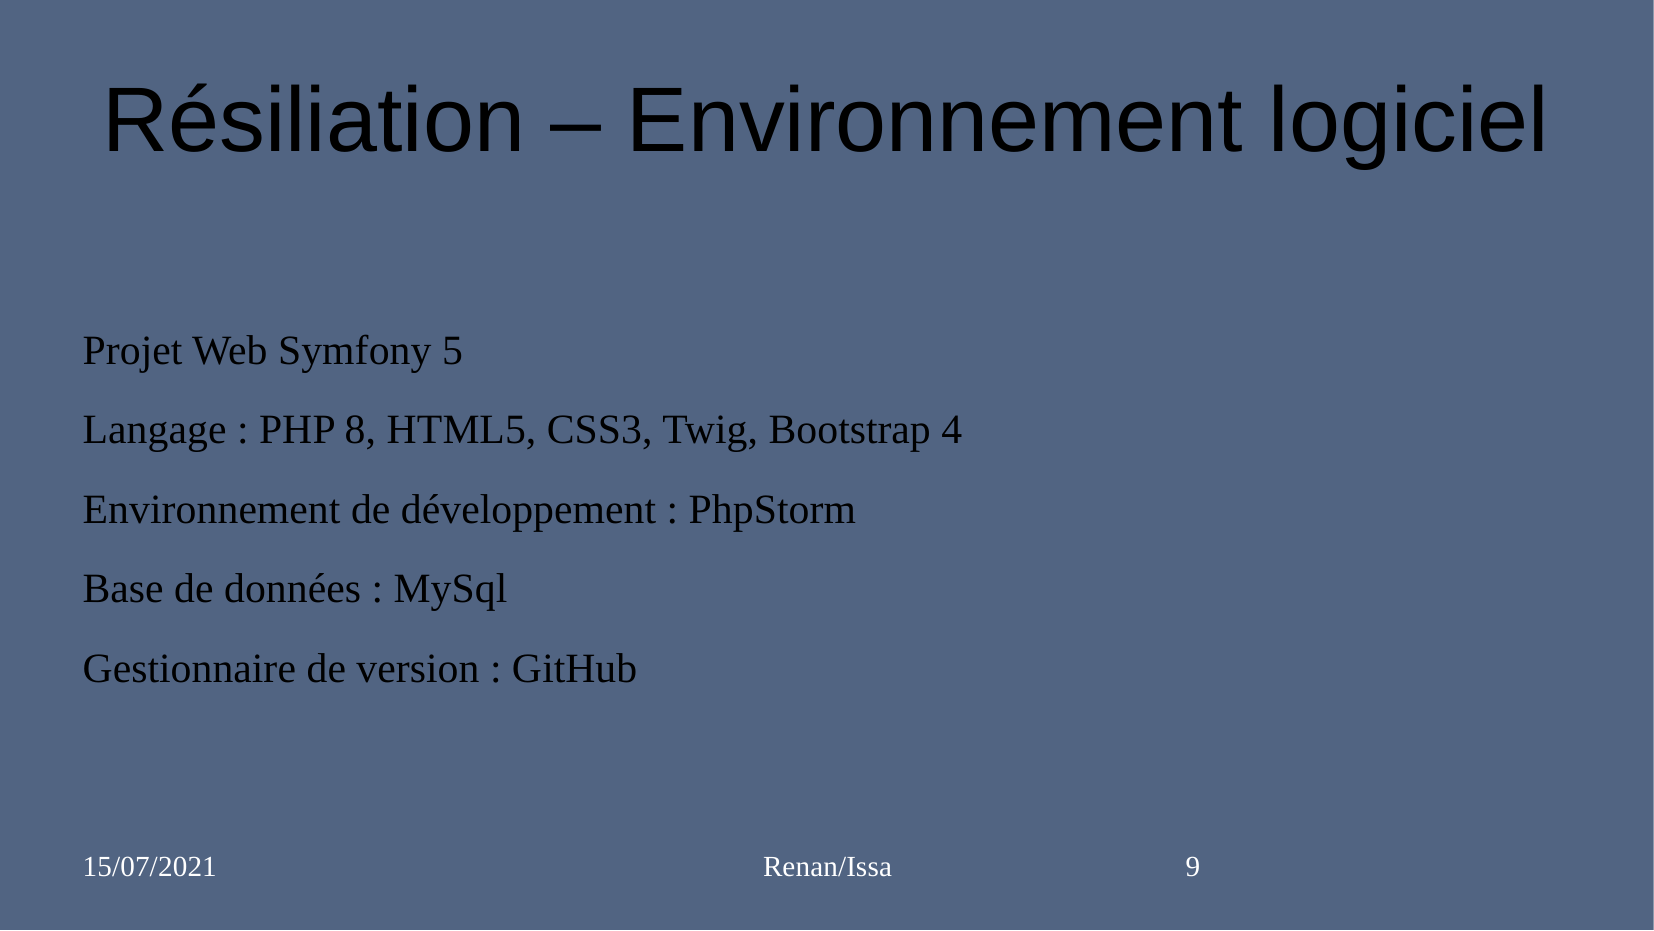

# Résiliation – Environnement logiciel
Projet Web Symfony 5
Langage : PHP 8, HTML5, CSS3, Twig, Bootstrap 4
Environnement de développement : PhpStorm
Base de données : MySql
Gestionnaire de version : GitHub
15/07/2021
Renan/Issa